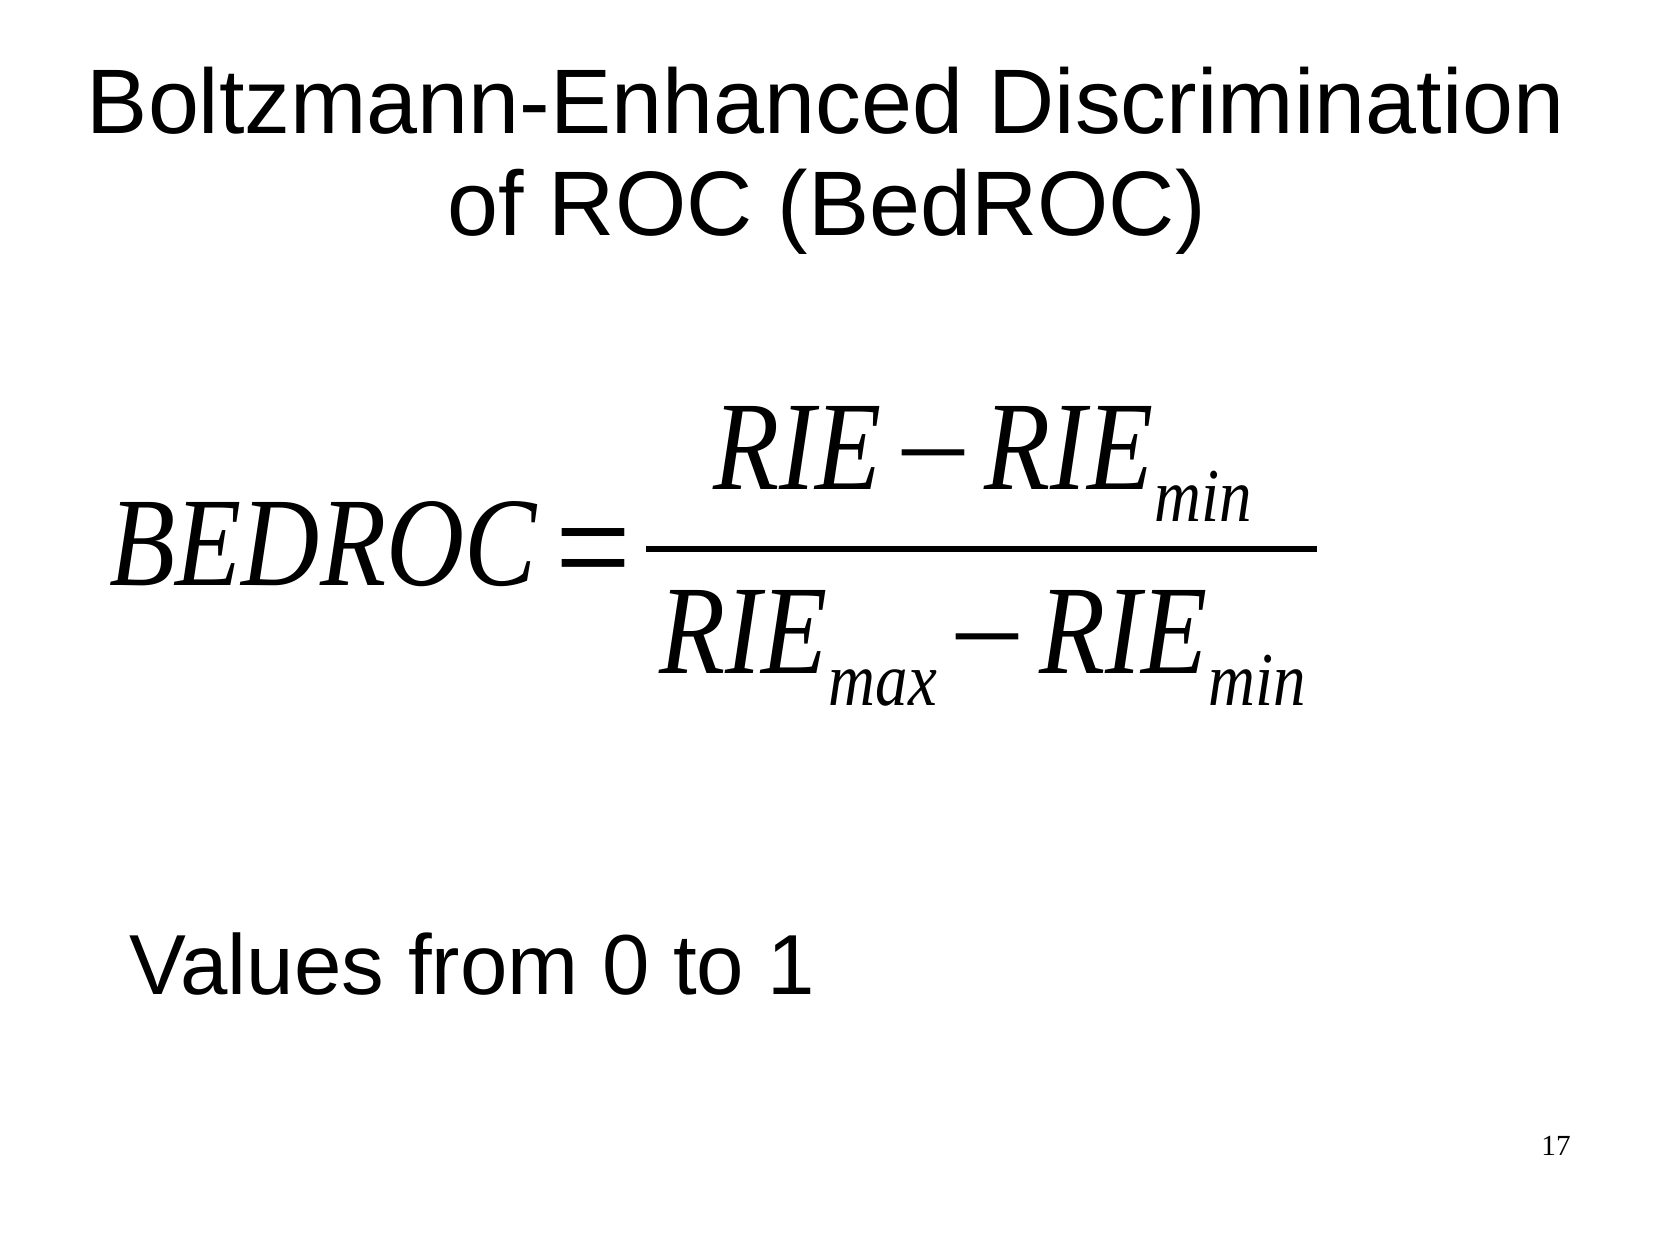

# Boltzmann-Enhanced Discrimination of ROC (BedROC)
Values from 0 to 1
17